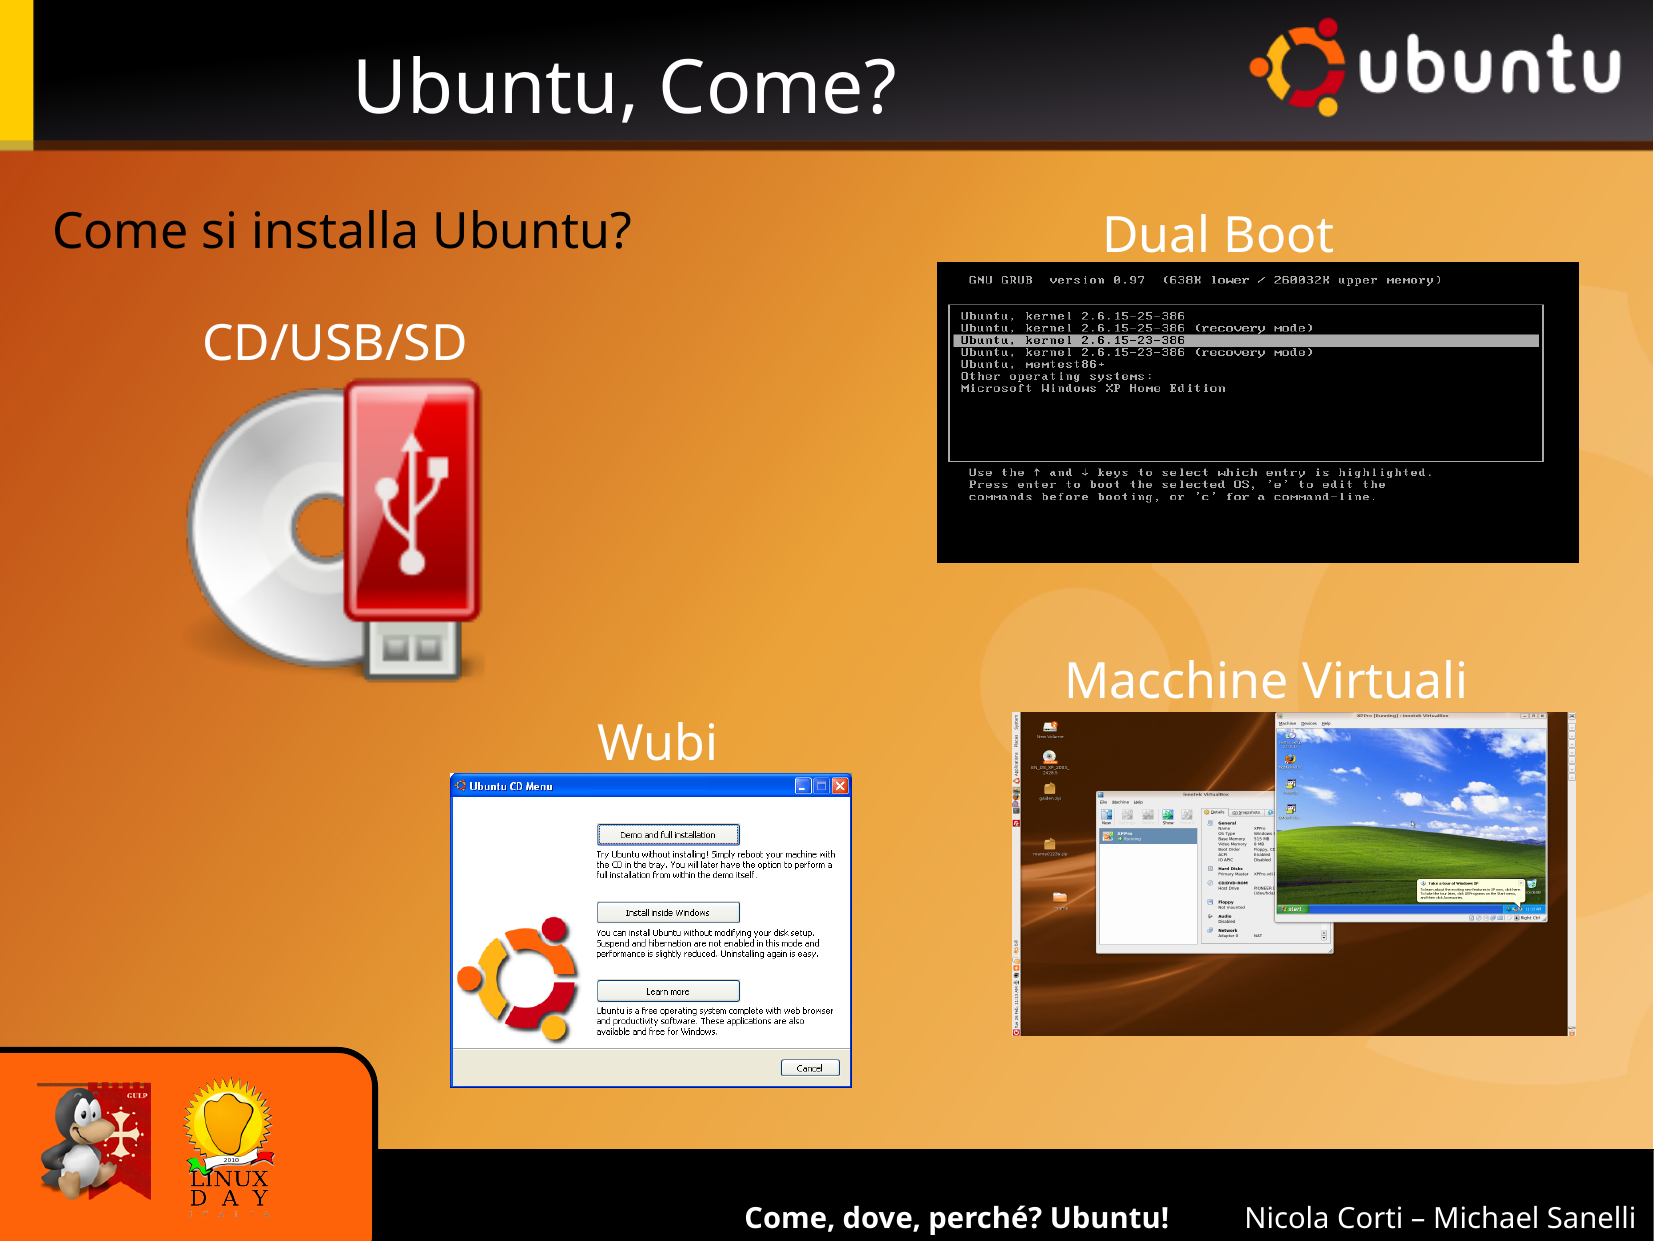

# Ubuntu, Come?
Come si installa Ubuntu?
Dual Boot
CD/USB/SD
Macchine Virtuali
Wubi